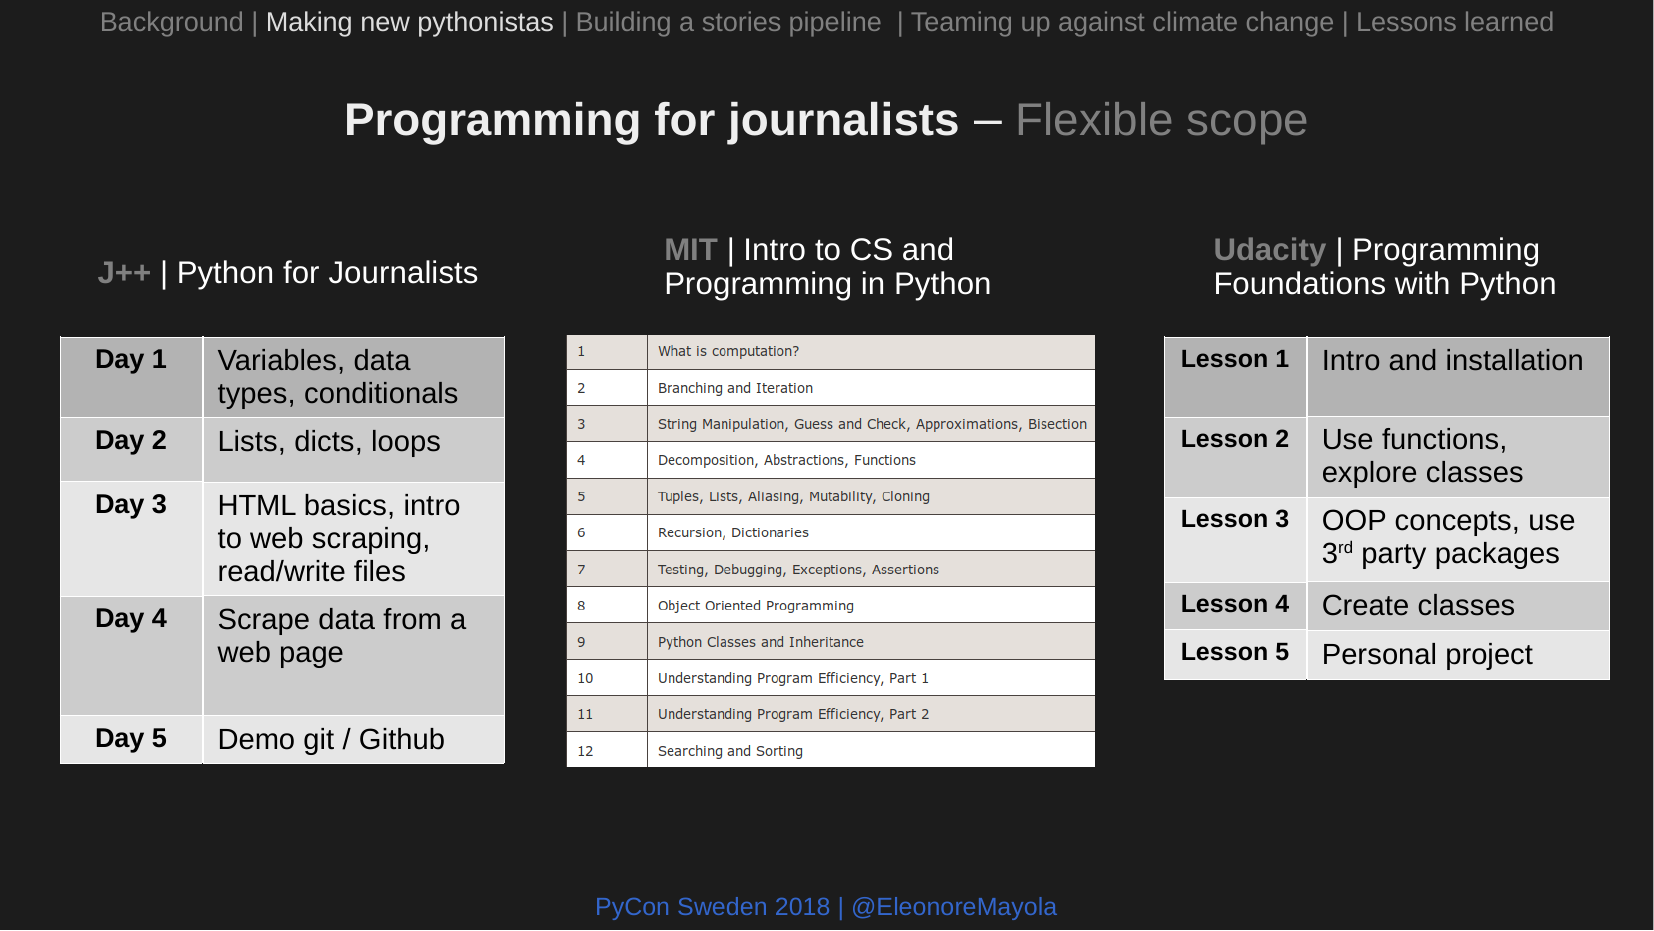

Background | Making new pythonistas | Building a stories pipeline | Teaming up against climate change | Lessons learned
Programming for journalists – Flexible scope
MIT | Intro to CS and Programming in Python
Udacity | Programming Foundations with Python
J++ | Python for Journalists
| Day 1 |
| --- |
| Day 2 |
| Day 3 |
| Day 4 |
| Day 5 |
| Variables, data types, conditionals |
| --- |
| Lists, dicts, loops |
| HTML basics, intro to web scraping, read/write files |
| Scrape data from a web page |
| Demo git / Github |
| Lesson 1 |
| --- |
| Lesson 2 |
| Lesson 3 |
| Lesson 4 |
| Lesson 5 |
| Intro and installation |
| --- |
| Use functions, explore classes |
| OOP concepts, use 3rd party packages |
| Create classes |
| Personal project |
PyCon Sweden 2018 | @EleonoreMayola